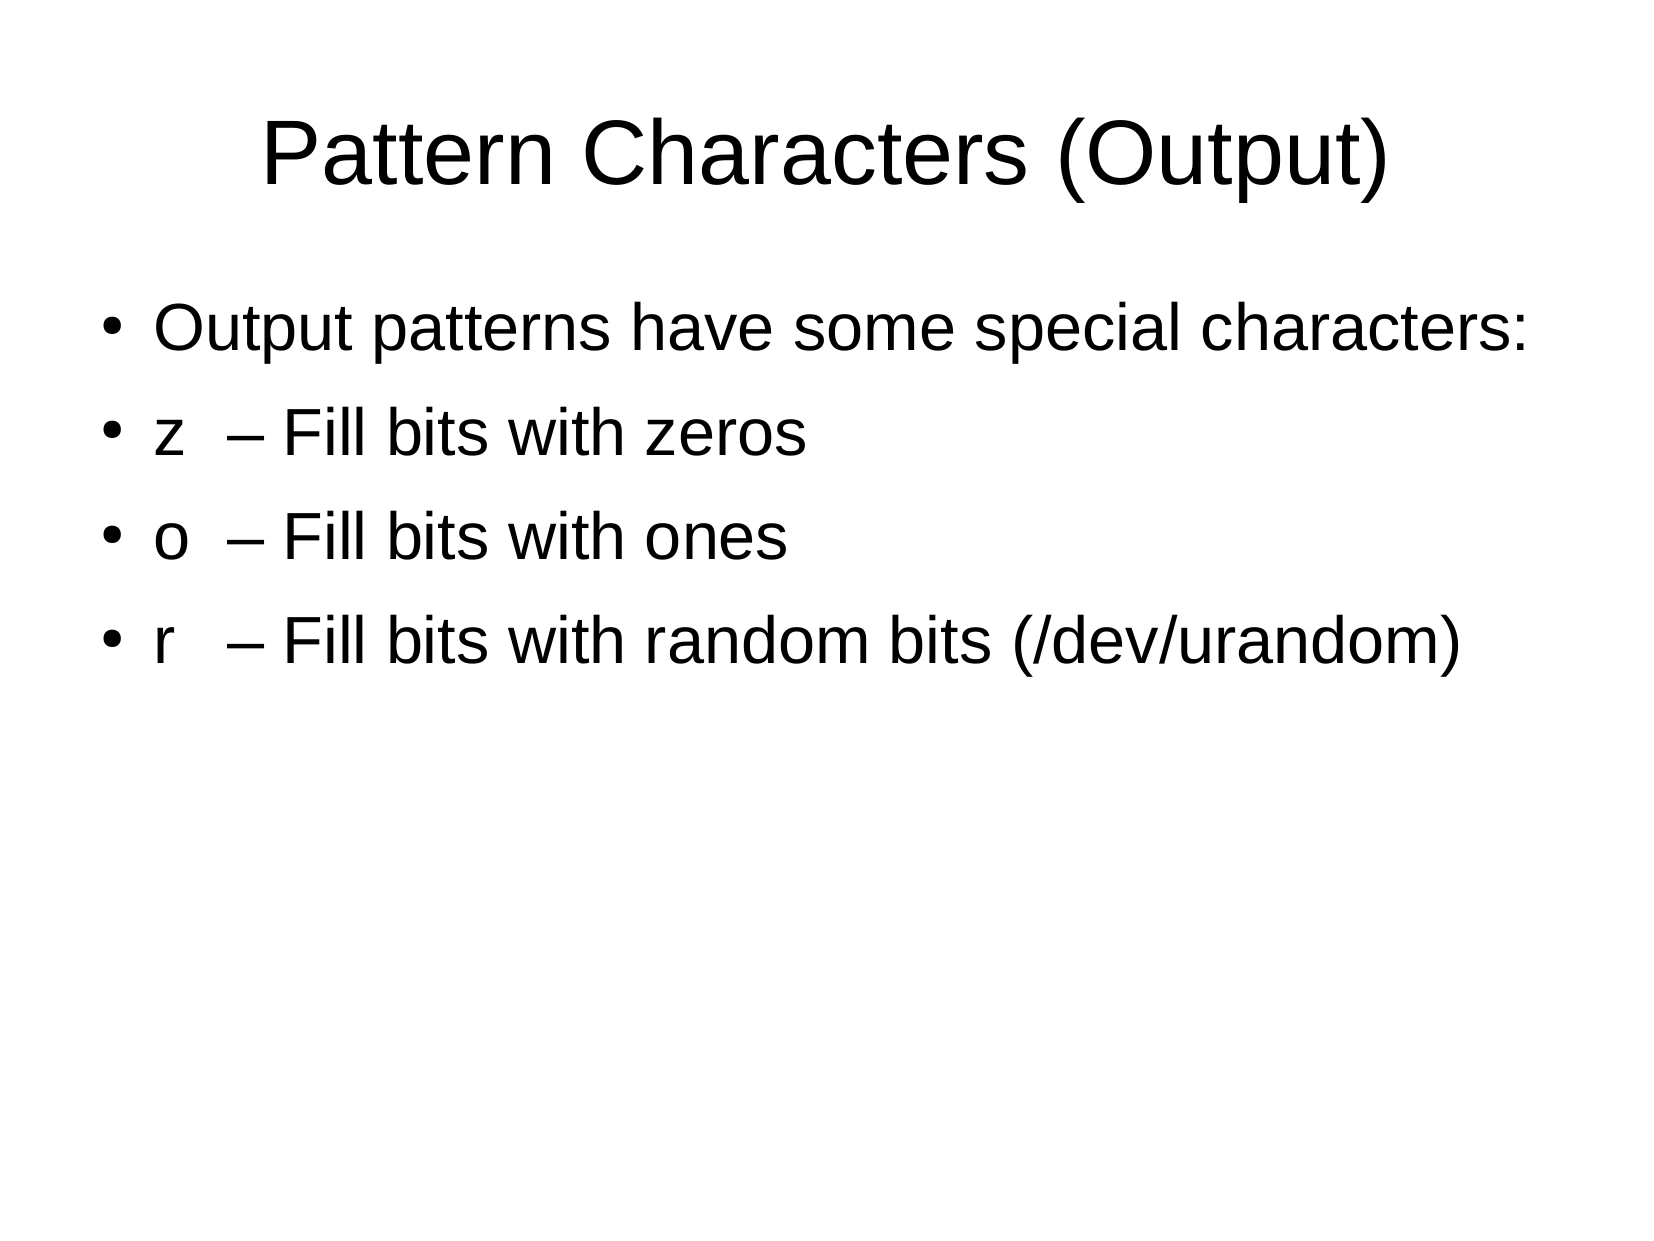

# Pattern Characters (Output)
Output patterns have some special characters:
z	– Fill bits with zeros
o	– Fill bits with ones
r	– Fill bits with random bits (/dev/urandom)